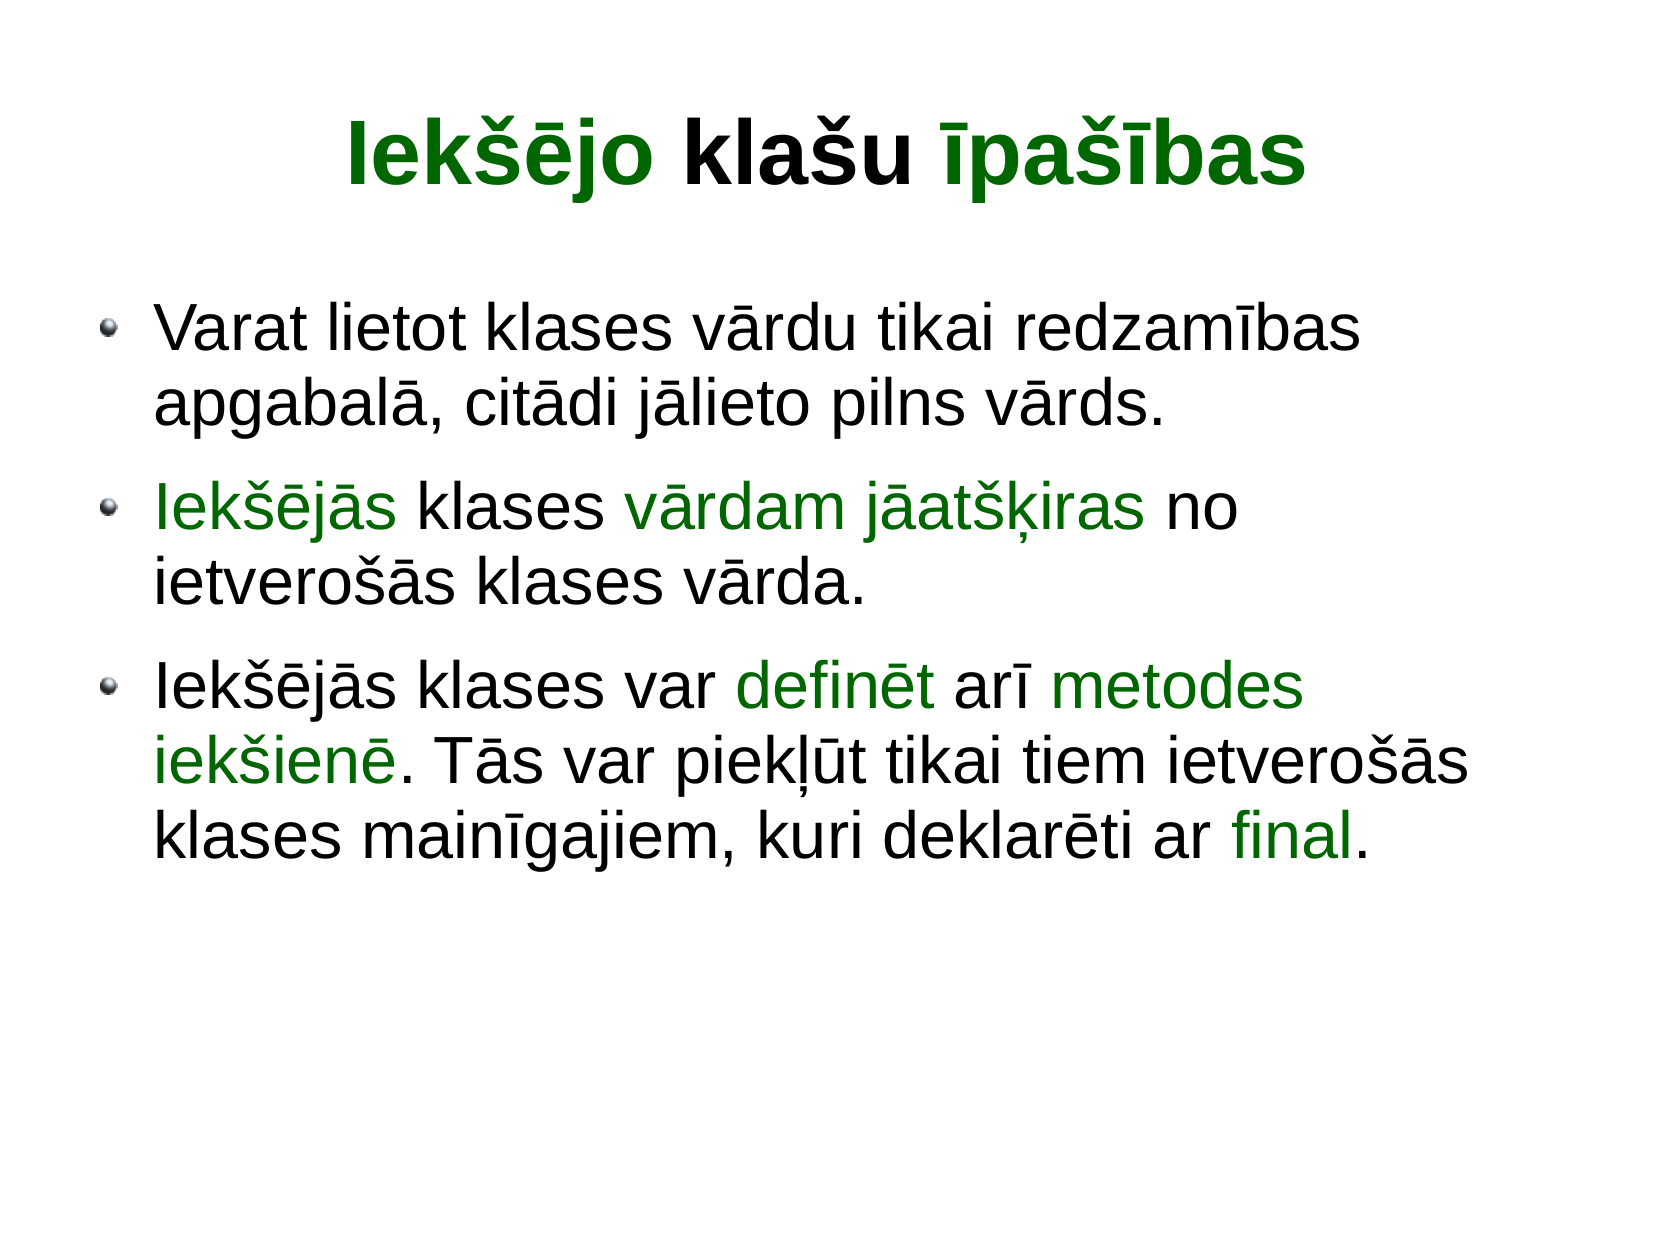

# Iekšējo klašu īpašības
Varat lietot klases vārdu tikai redzamības apgabalā, citādi jālieto pilns vārds.
Iekšējās klases vārdam jāatšķiras no ietverošās klases vārda.
Iekšējās klases var definēt arī metodes iekšienē. Tās var piekļūt tikai tiem ietverošās klases mainīgajiem, kuri deklarēti ar final.